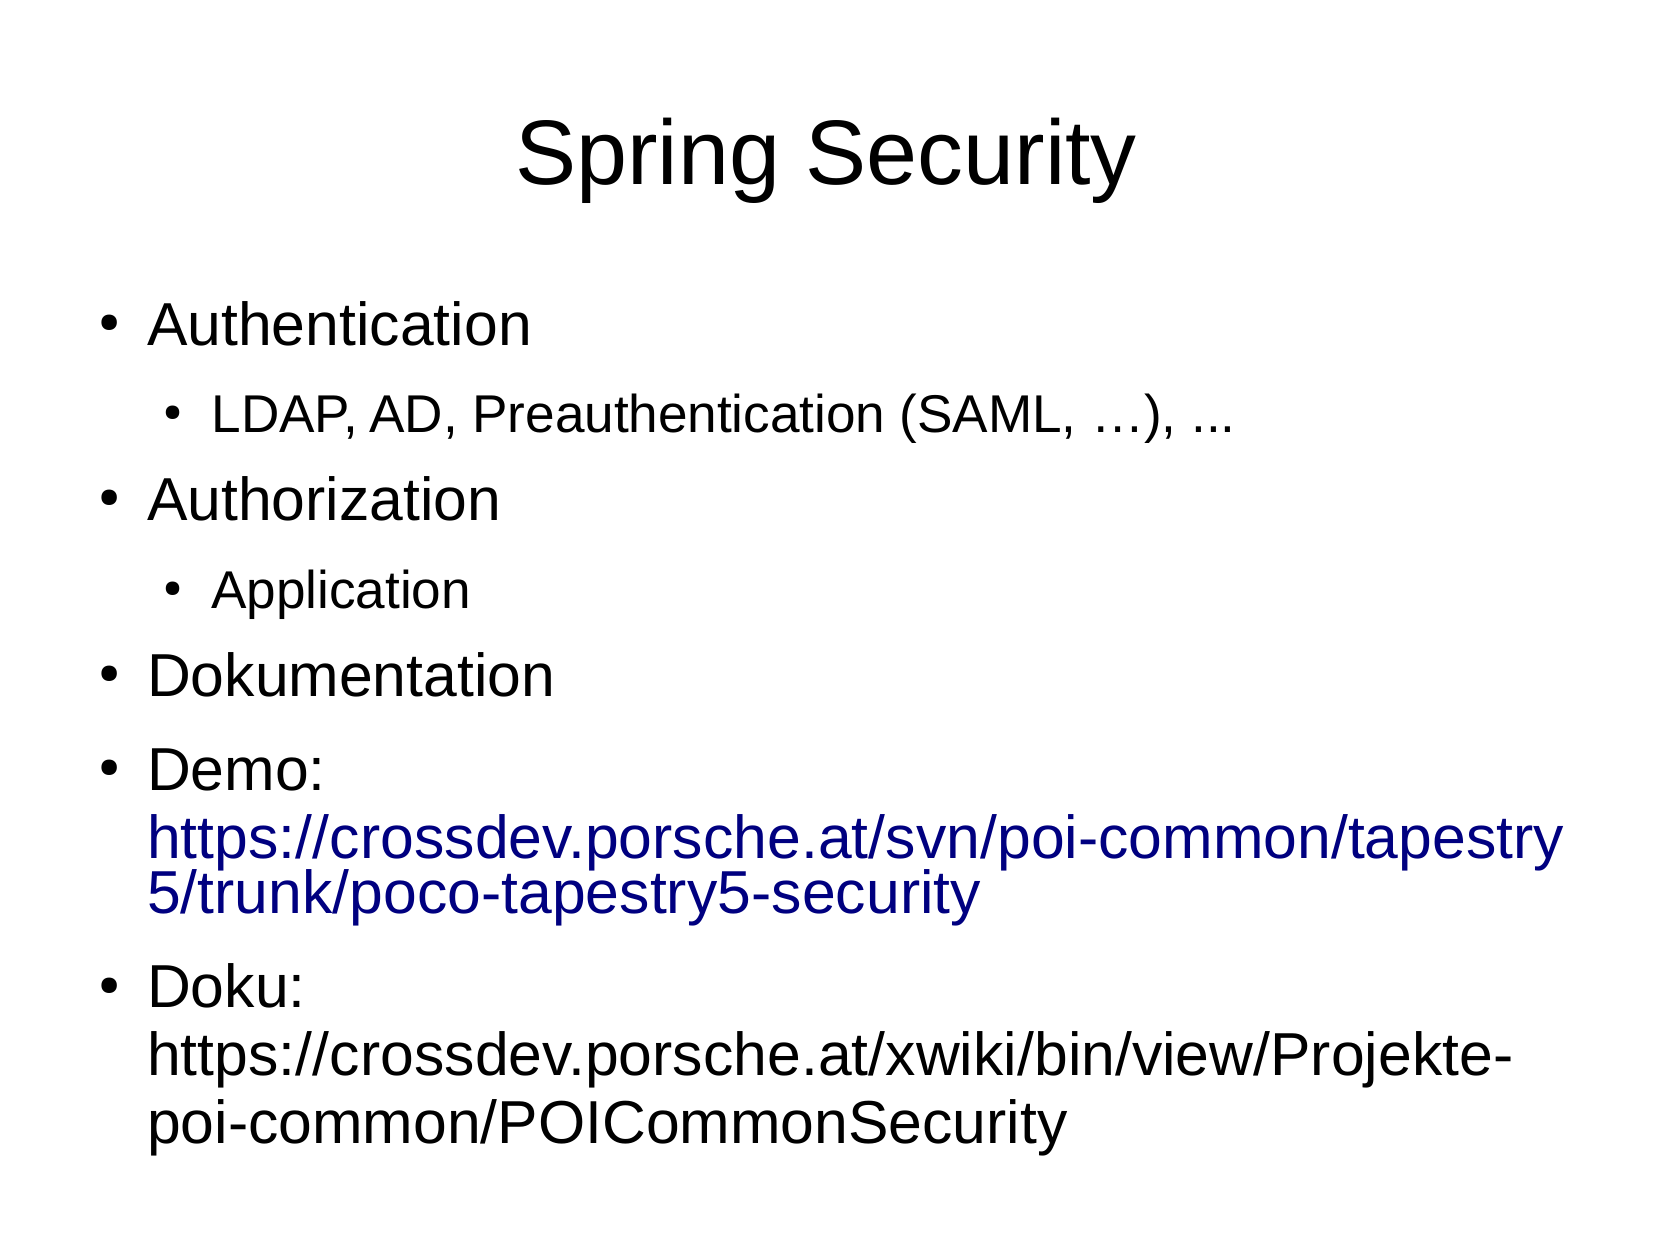

# Spring Security
Authentication
LDAP, AD, Preauthentication (SAML, …), ...
Authorization
Application
Dokumentation
Demo: https://crossdev.porsche.at/svn/poi-common/tapestry5/trunk/poco-tapestry5-security
Doku: https://crossdev.porsche.at/xwiki/bin/view/Projekte-poi-common/POICommonSecurity